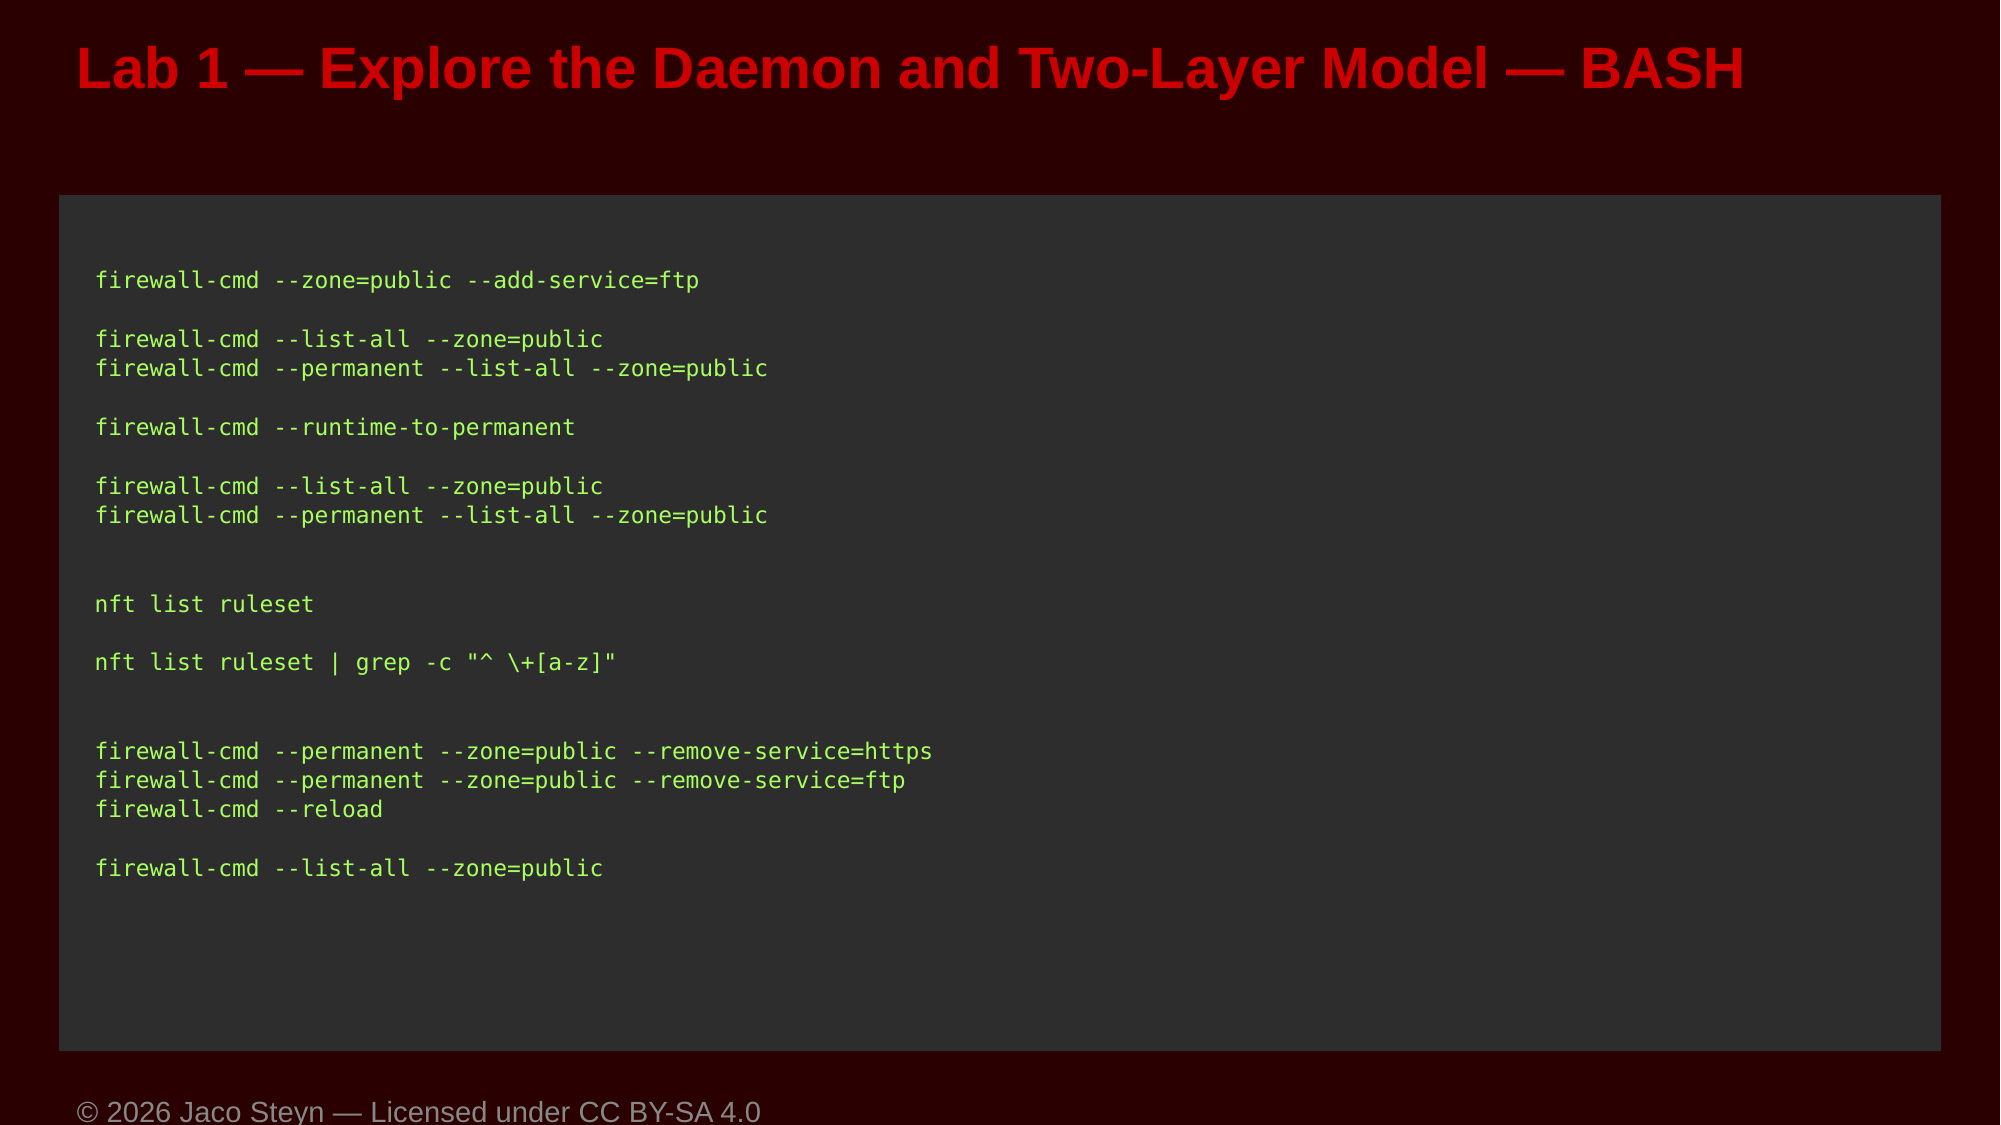

Lab 1 — Explore the Daemon and Two-Layer Model — BASH
firewall-cmd --zone=public --add-service=ftp
firewall-cmd --list-all --zone=public
firewall-cmd --permanent --list-all --zone=public
firewall-cmd --runtime-to-permanent
firewall-cmd --list-all --zone=public
firewall-cmd --permanent --list-all --zone=public
nft list ruleset
nft list ruleset | grep -c "^ \+[a-z]"
firewall-cmd --permanent --zone=public --remove-service=https
firewall-cmd --permanent --zone=public --remove-service=ftp
firewall-cmd --reload
firewall-cmd --list-all --zone=public
© 2026 Jaco Steyn — Licensed under CC BY-SA 4.0